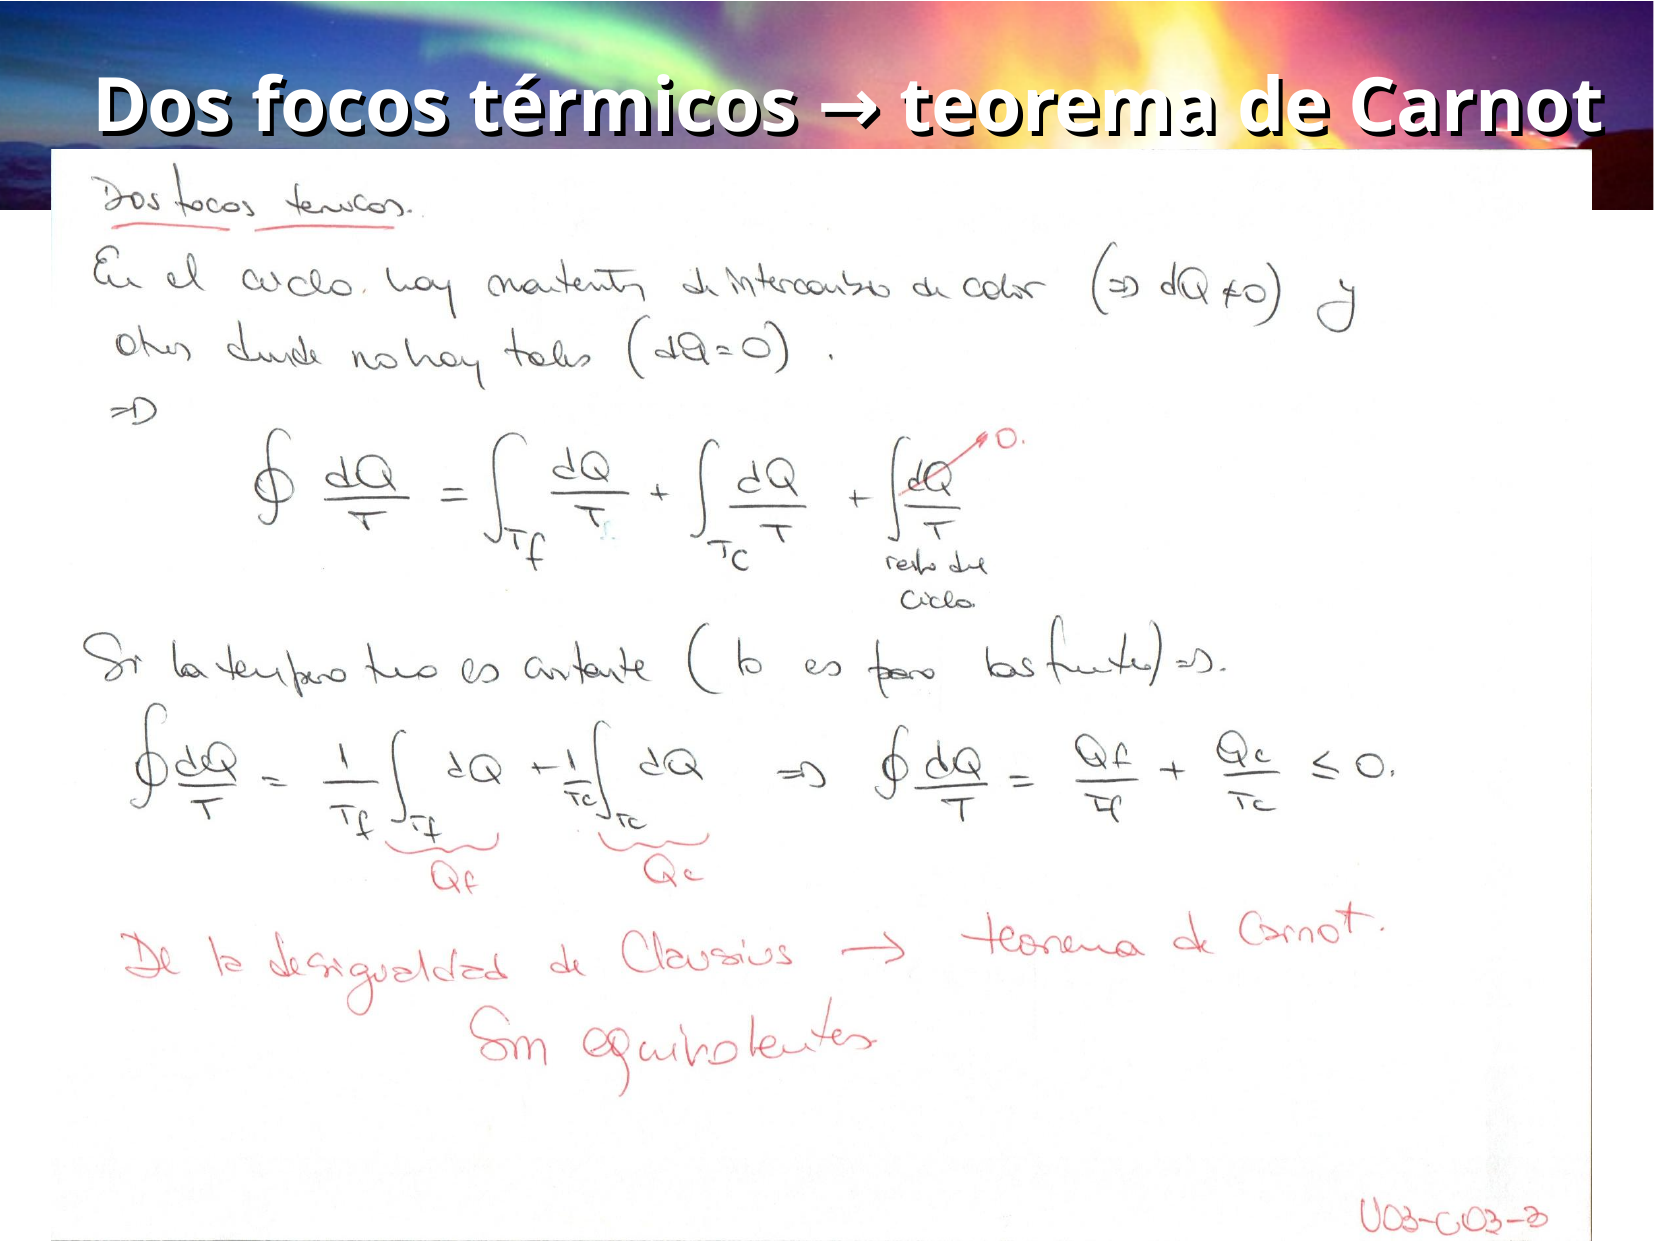

# Dos focos térmicos → teorema de Carnot
Abr 30, 2019
H. Asorey - F3B 2019
19